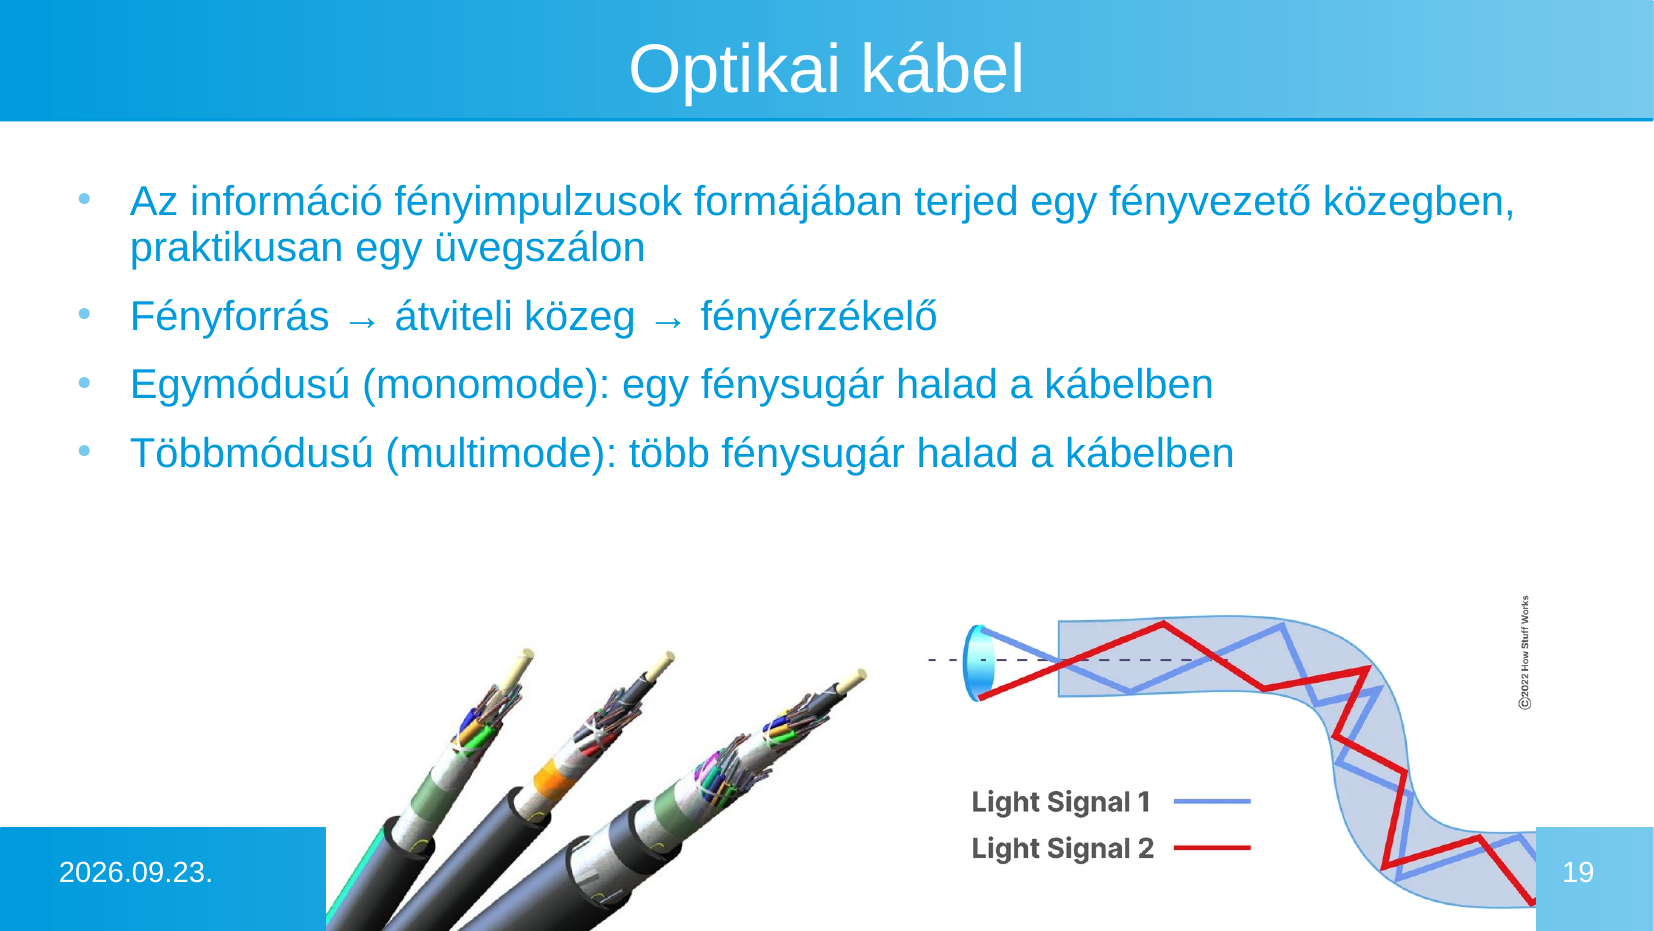

# Optikai kábel
Az információ fényimpulzusok formájában terjed egy fényvezető közegben, praktikusan egy üvegszálon
Fényforrás → átviteli közeg → fényérzékelő
Egymódusú (monomode): egy fénysugár halad a kábelben
Többmódusú (multimode): több fénysugár halad a kábelben
19